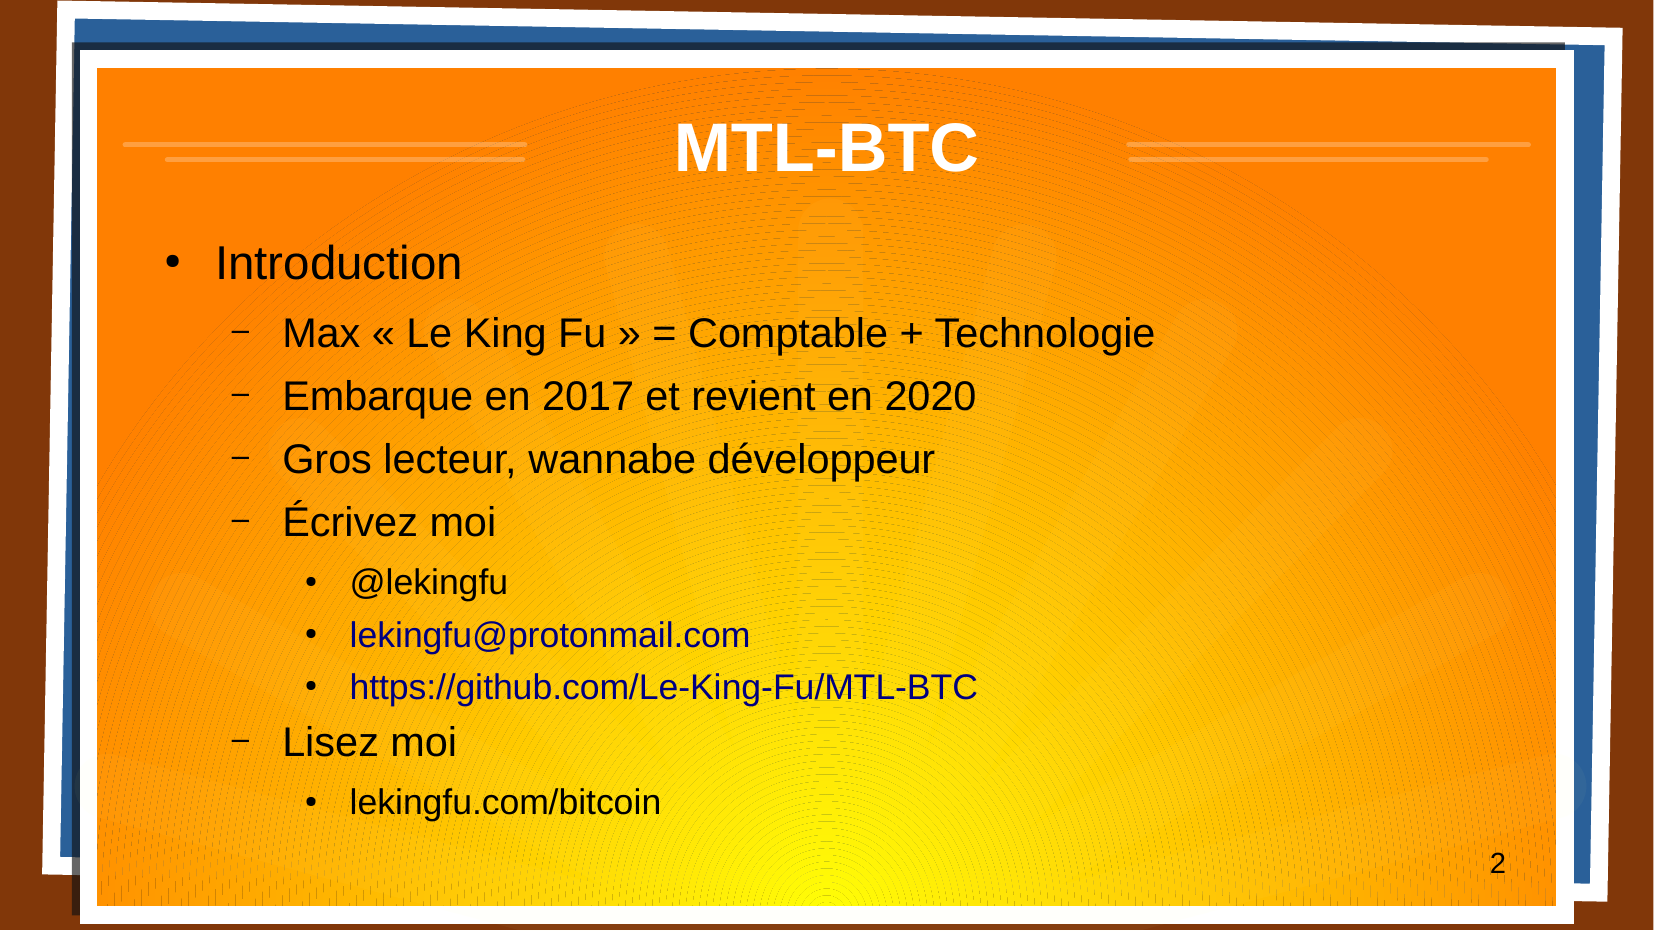

# MTL-BTC
Introduction
Max « Le King Fu » = Comptable + Technologie
Embarque en 2017 et revient en 2020
Gros lecteur, wannabe développeur
Écrivez moi
@lekingfu
lekingfu@protonmail.com
https://github.com/Le-King-Fu/MTL-BTC
Lisez moi
lekingfu.com/bitcoin
2